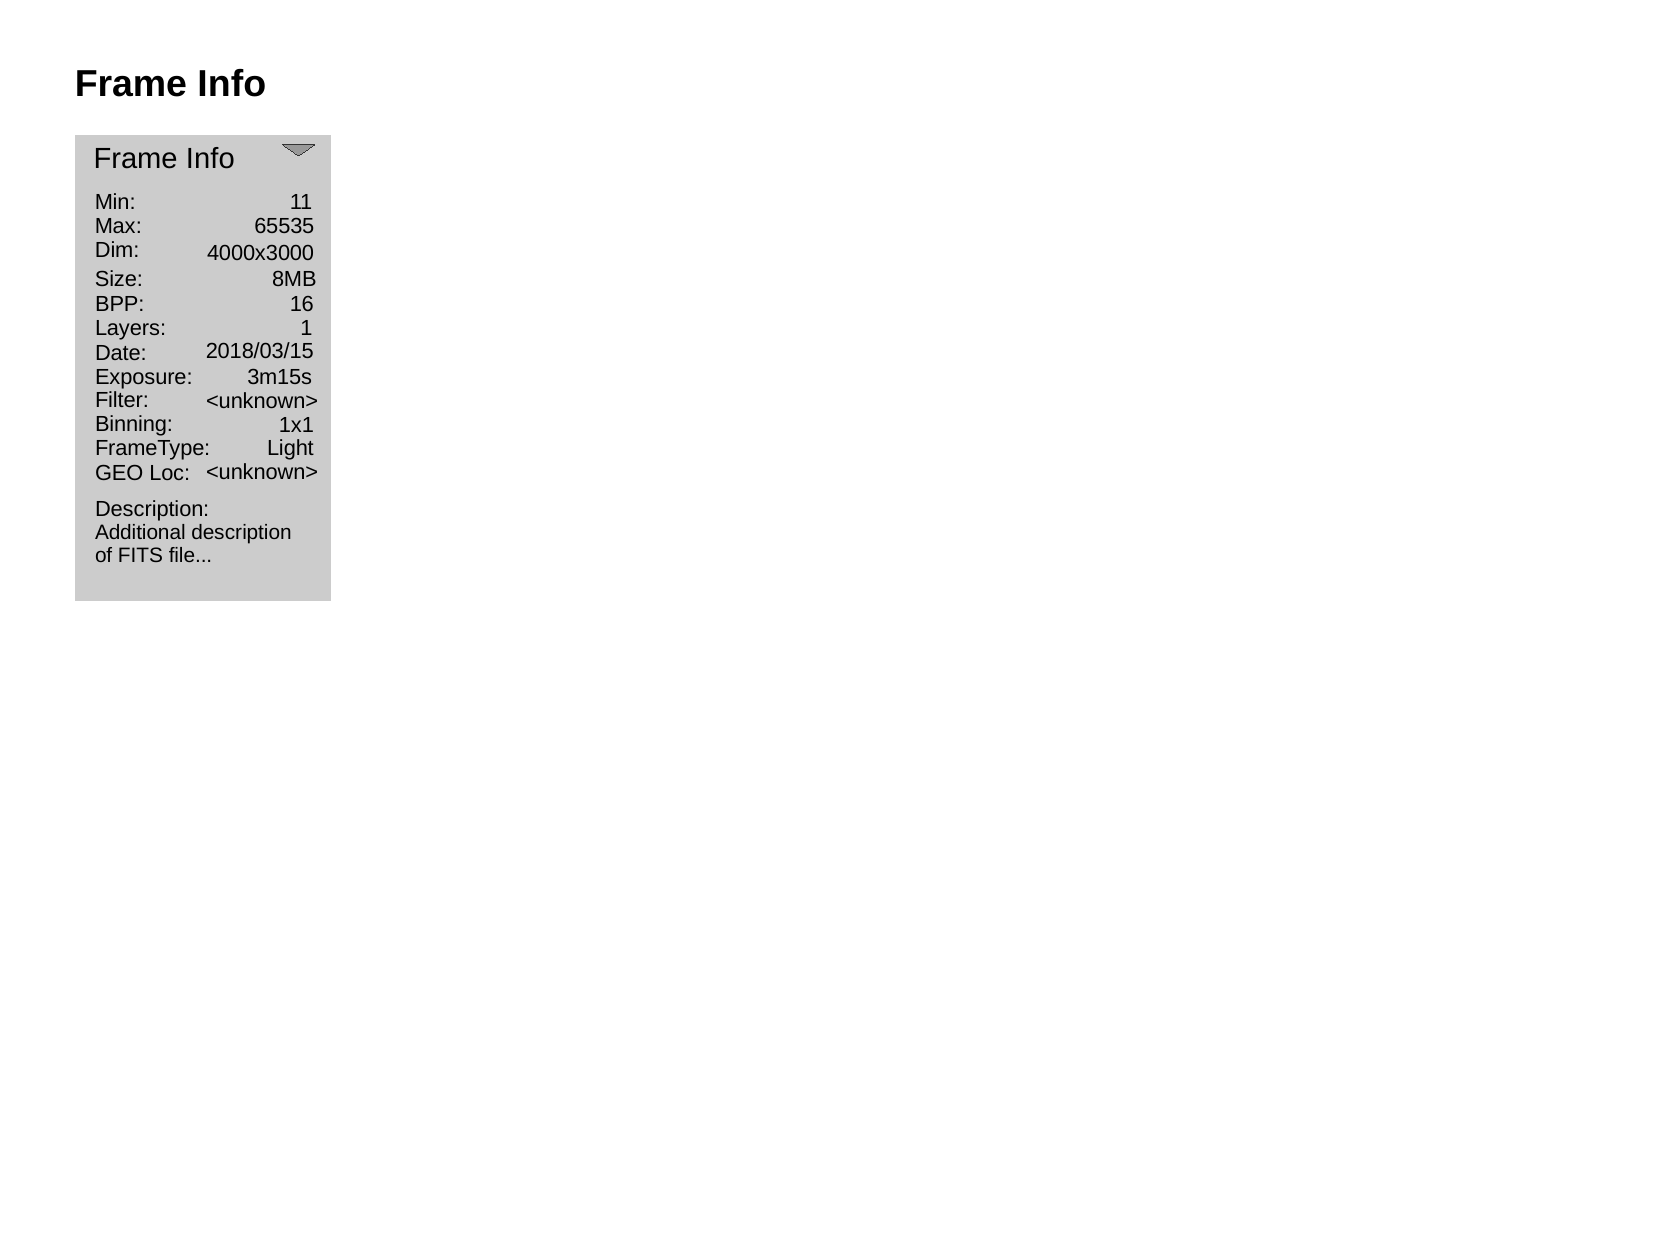

Frame Info
Frame Info
Min:
11
Max:
65535
Dim:
4000x3000
Size:
8MB
BPP:
16
Layers:
1
2018/03/15
Date:
Exposure:
3m15s
Filter:
<unknown>
Binning:
1x1
FrameType:
Light
<unknown>
GEO Loc:
Description:
Additional description
of FITS file...